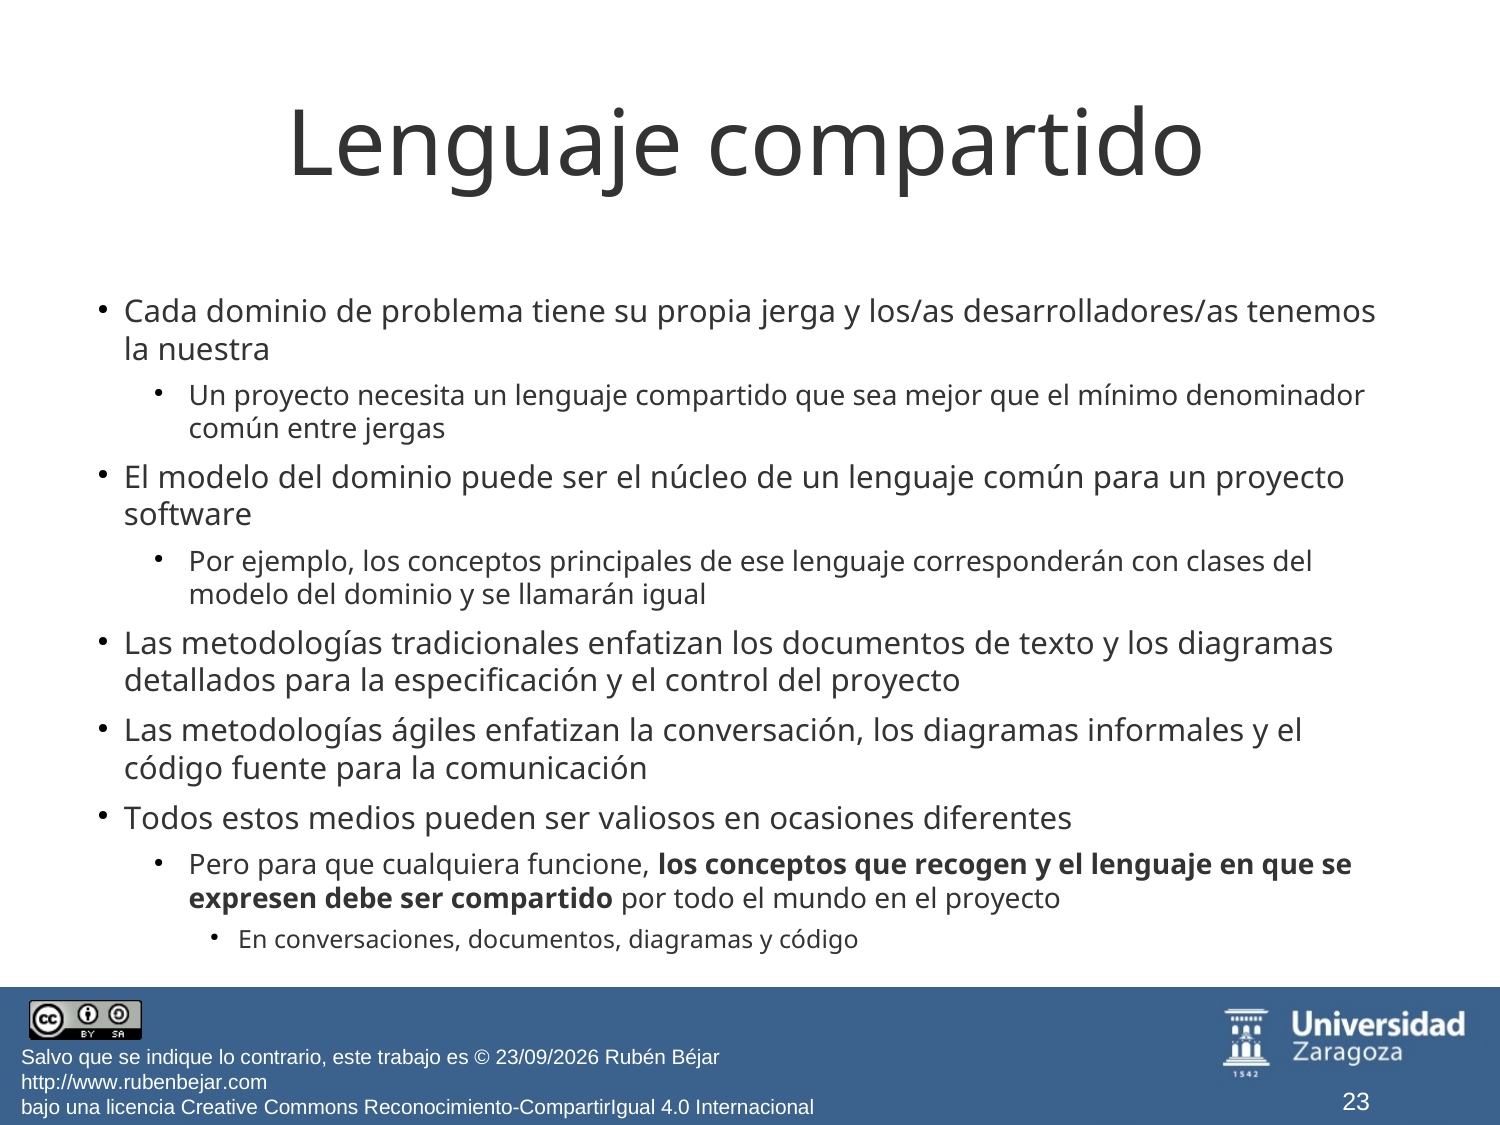

# Lenguaje compartido
Cada dominio de problema tiene su propia jerga y los/as desarrolladores/as tenemos la nuestra
Un proyecto necesita un lenguaje compartido que sea mejor que el mínimo denominador común entre jergas
El modelo del dominio puede ser el núcleo de un lenguaje común para un proyecto software
Por ejemplo, los conceptos principales de ese lenguaje corresponderán con clases del modelo del dominio y se llamarán igual
Las metodologías tradicionales enfatizan los documentos de texto y los diagramas detallados para la especificación y el control del proyecto
Las metodologías ágiles enfatizan la conversación, los diagramas informales y el código fuente para la comunicación
Todos estos medios pueden ser valiosos en ocasiones diferentes
Pero para que cualquiera funcione, los conceptos que recogen y el lenguaje en que se expresen debe ser compartido por todo el mundo en el proyecto
En conversaciones, documentos, diagramas y código